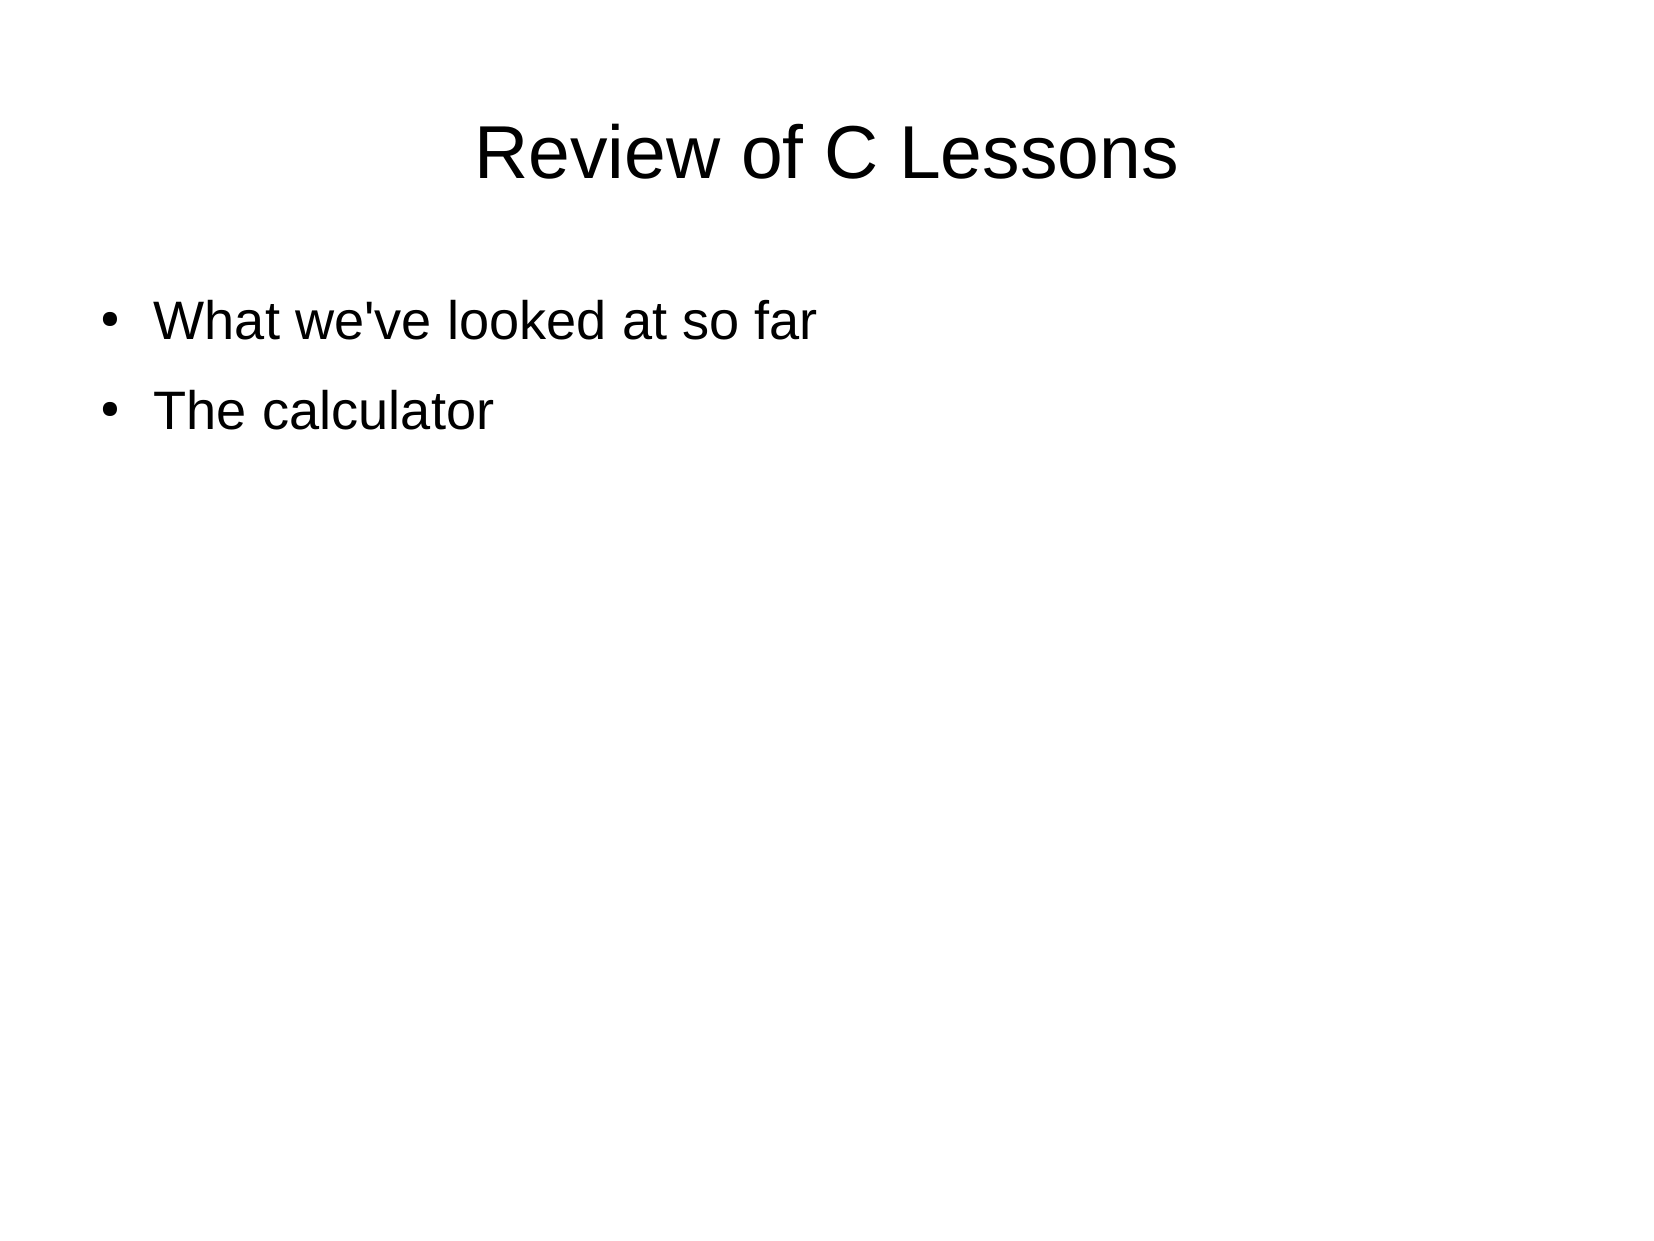

# Review of C Lessons
What we've looked at so far
The calculator